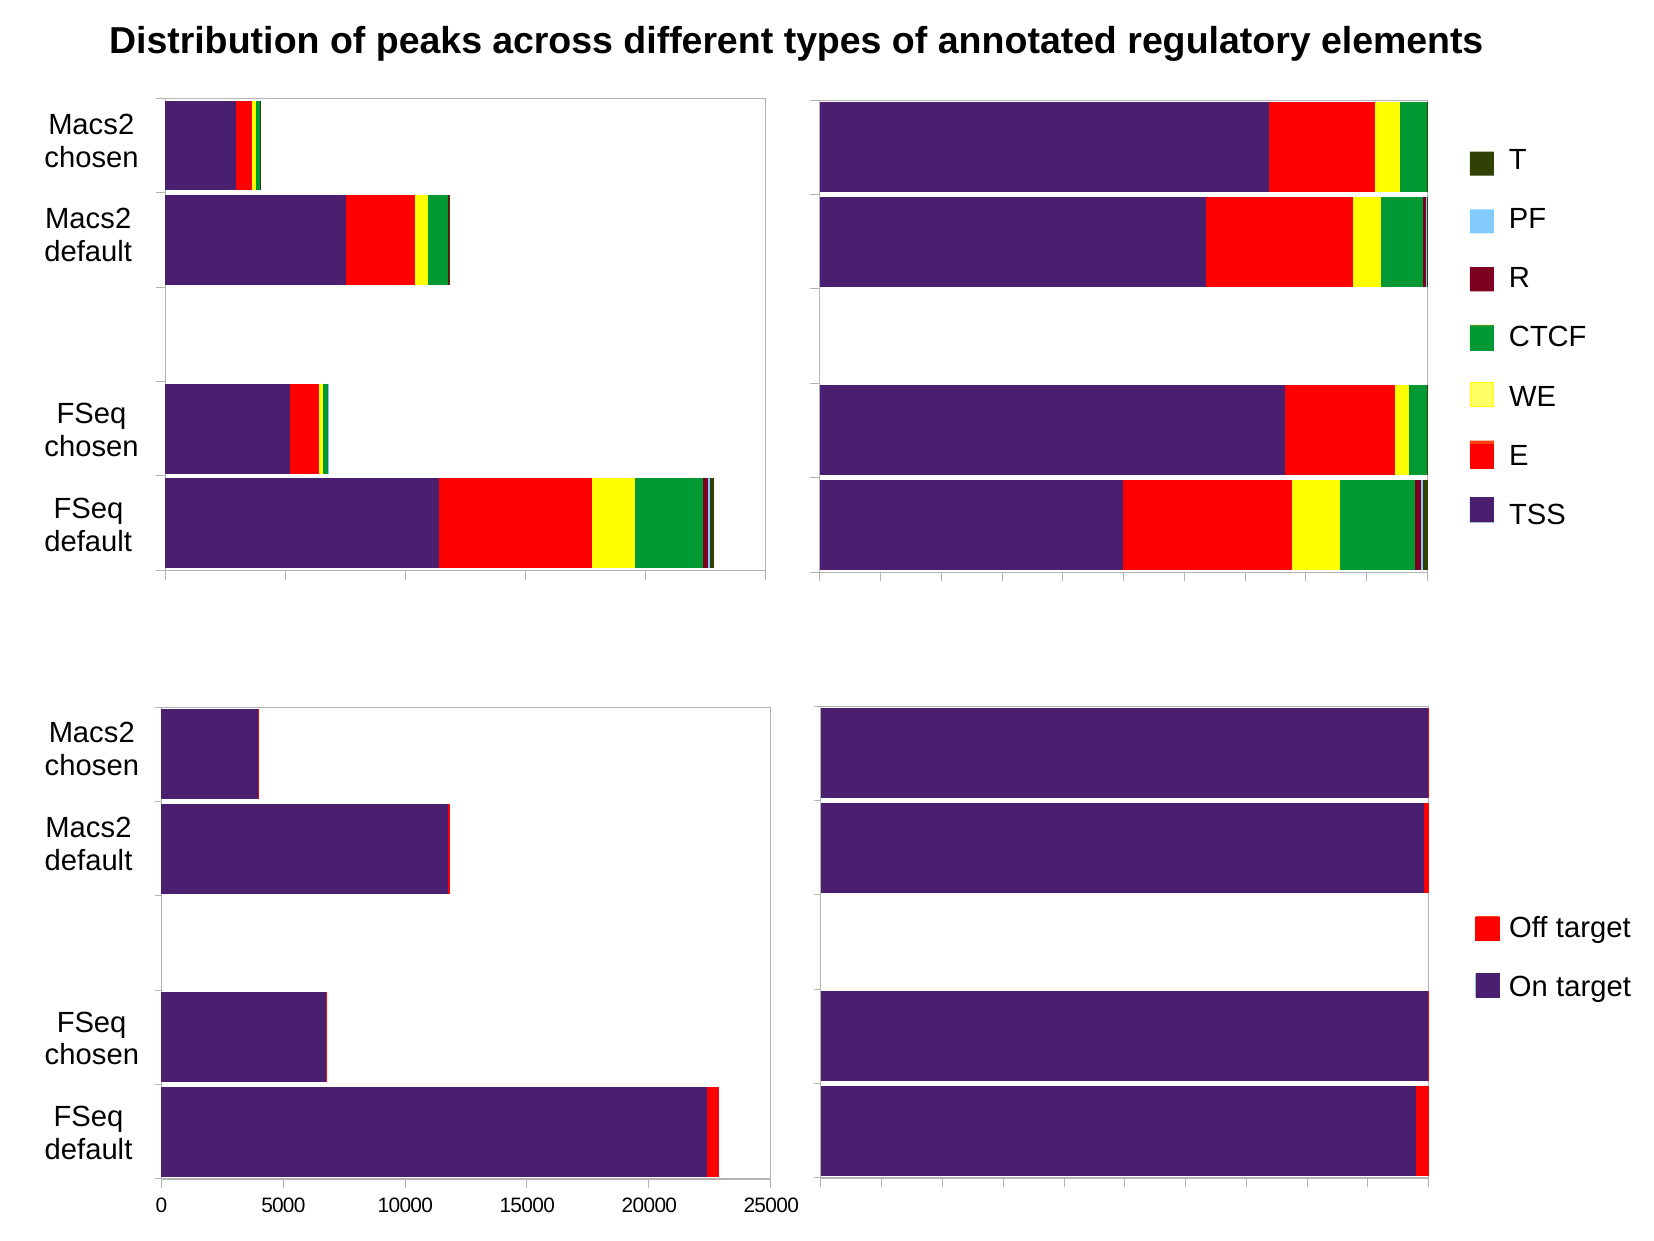

Distribution of peaks across different types of annotated regulatory elements
### Chart
| Category | TSS | E | WE | CTCF | R | PF | T |
|---|---|---|---|---|---|---|---|
| fseq_default | 11405.0 | 6377.0 | 1806.0 | 2796.0 | 238.0 | 85.0 | 163.0 |
| fseq_chosen | 5189.0 | 1221.0 | 162.0 | 197.0 | 2.0 | 5.0 | 2.0 |
| None | None | None | None | None | None | None | None |
| macs default | 7533.0 | 2877.0 | 555.0 | 812.0 | 48.0 | 19.0 | 19.0 |
| macs chosen | 2932.0 | 688.0 | 167.0 | 173.0 | 1.0 | 1.0 | 1.0 |
### Chart
| Category | TSS | E | WE | CTCF | R | PF | T |
|---|---|---|---|---|---|---|---|
| fseq_default | 11405.0 | 6377.0 | 1806.0 | 2796.0 | 238.0 | 85.0 | 163.0 |
| fseq_chosen | 5189.0 | 1221.0 | 162.0 | 197.0 | 2.0 | 5.0 | 2.0 |
| None | None | None | None | None | None | None | None |
| macs default | 7533.0 | 2877.0 | 555.0 | 812.0 | 48.0 | 19.0 | 19.0 |
| macs chosen | 2932.0 | 688.0 | 167.0 | 173.0 | 1.0 | 1.0 | 1.0 |
Macs2
chosen
T
Macs2
default
PF
R
CTCF
WE
FSeq
chosen
E
FSeq
default
TSS
### Chart
| Category | On target | Off target | |
|---|---|---|---|
| fseq_default | 22384.0 | 486.0 | None |
| fseq_chosen | 6769.0 | 9.0 | None |
| None | None | None | None |
| macs default | 11777.0 | 86.0 | None |
| macs chosen | 3960.0 | 3.0 | None |
### Chart
| Category | On target | Off target | |
|---|---|---|---|
| fseq_default | 22384.0 | 486.0 | None |
| fseq_chosen | 6769.0 | 9.0 | None |
| None | None | None | None |
| macs default | 11777.0 | 86.0 | None |
| macs chosen | 3960.0 | 3.0 | None |
Macs2
chosen
Macs2
default
Off target
On target
FSeq
chosen
FSeq
default